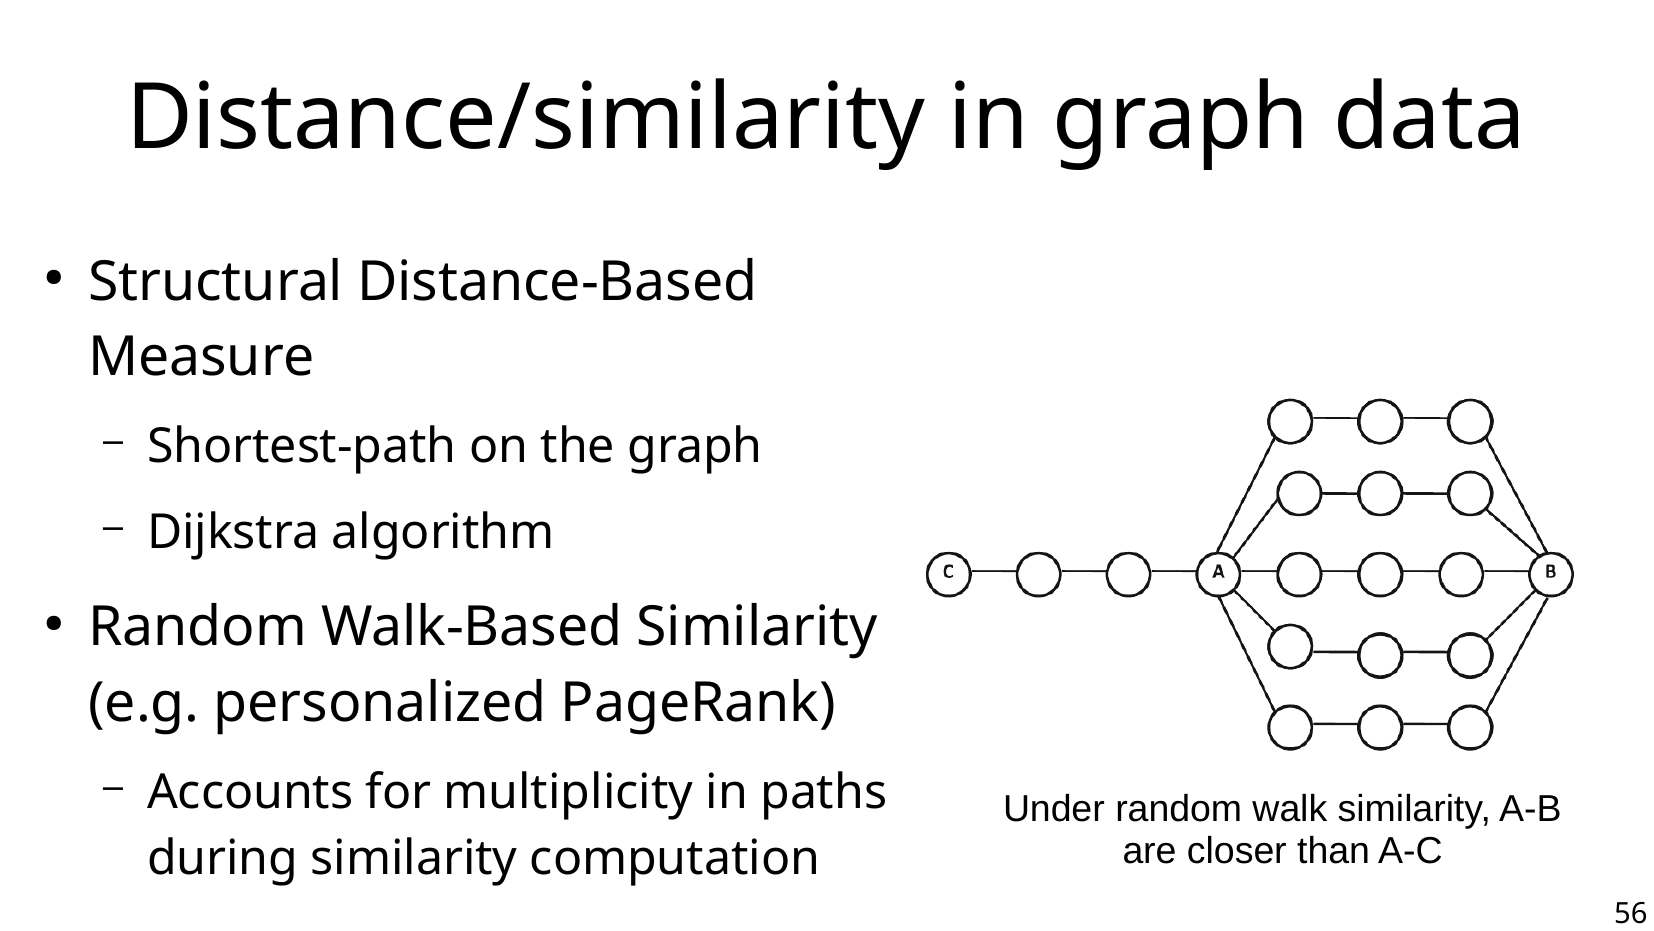

# Distance/similarity in graph data
Structural Distance-Based Measure
Shortest-path on the graph
Dijkstra algorithm
Random Walk-Based Similarity (e.g. personalized PageRank)
Accounts for multiplicity in paths during similarity computation
Under random walk similarity, A-B are closer than A-C
56